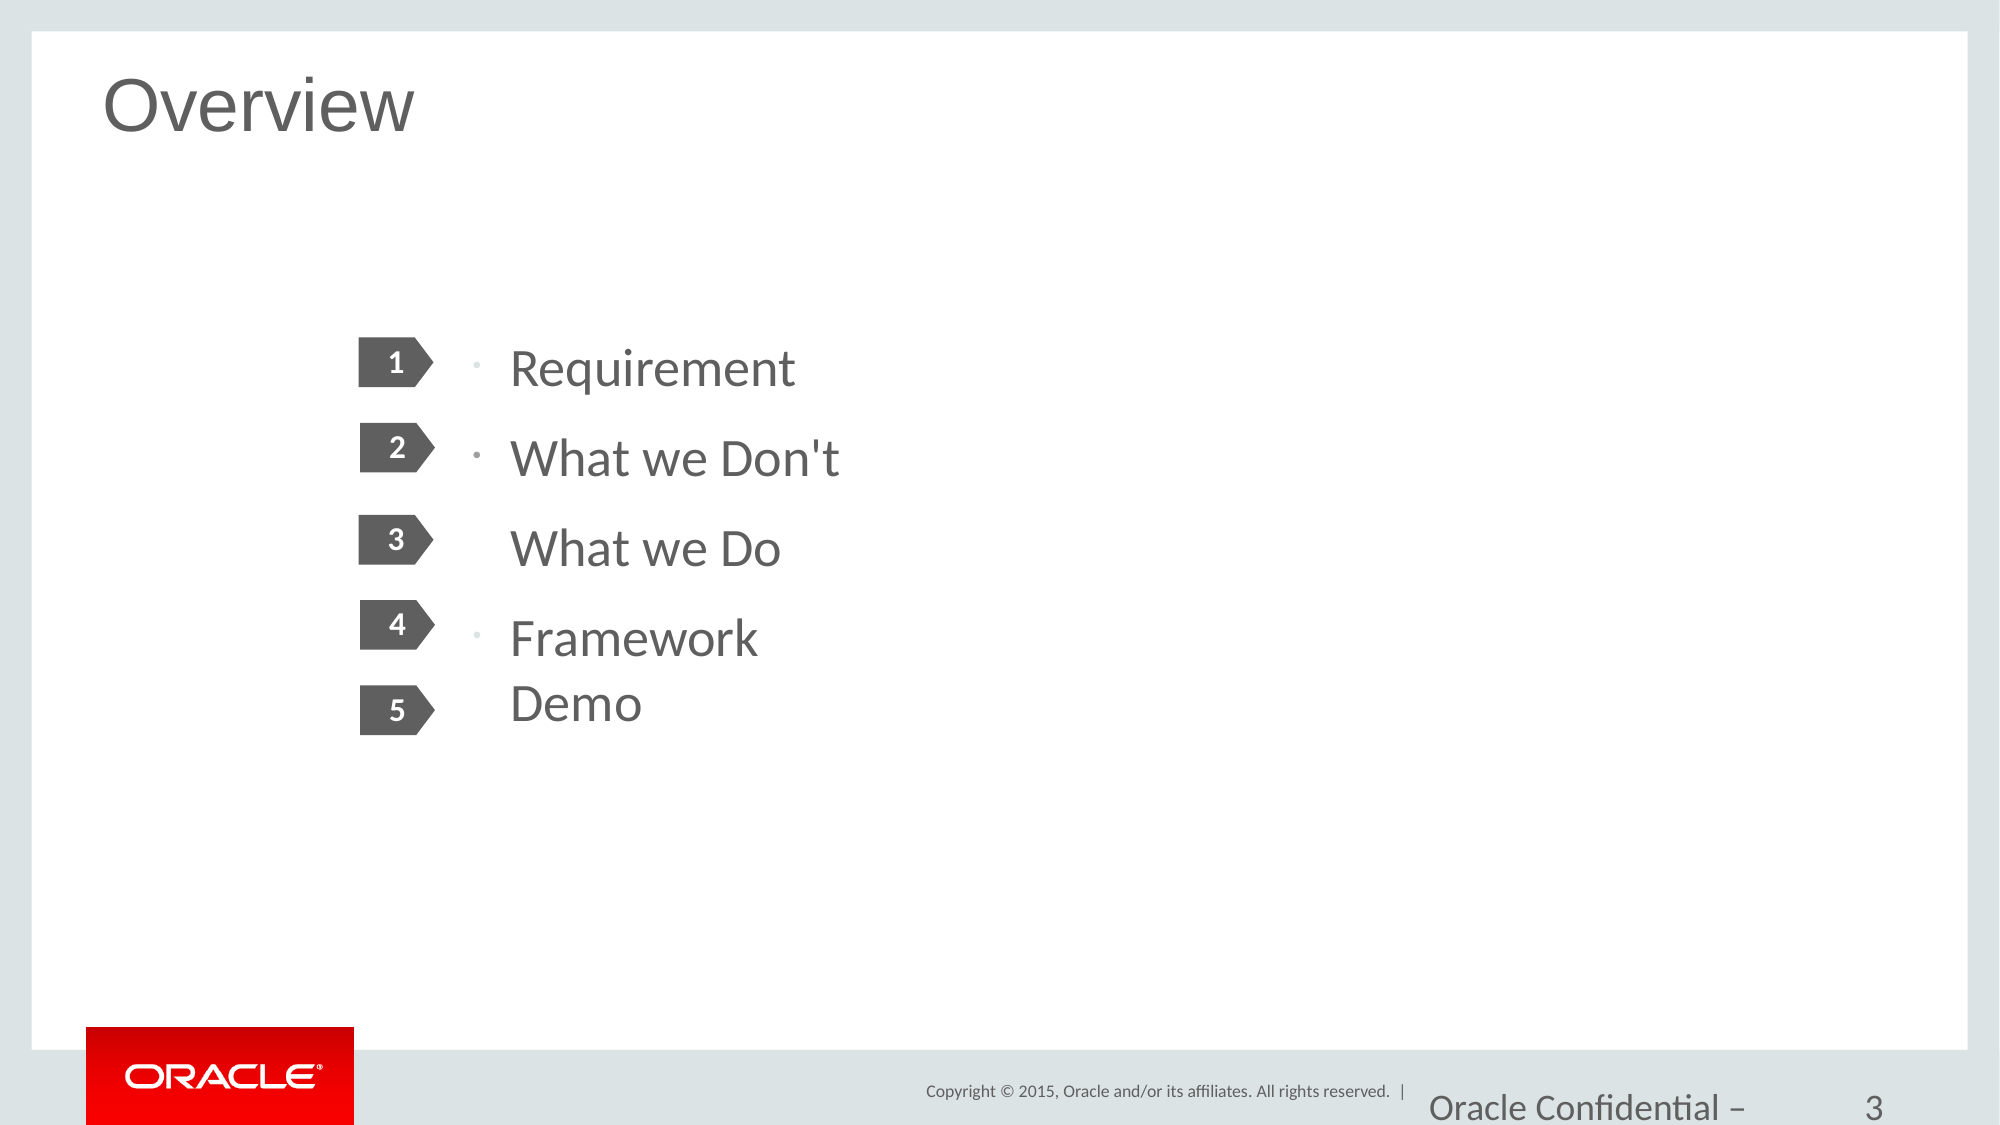

# Overview
Requirement
What we Don't
What we Do
Framework
Demo
1
2
3
4
5
Oracle Confidential – Internal/Restricted/Highly Restricted